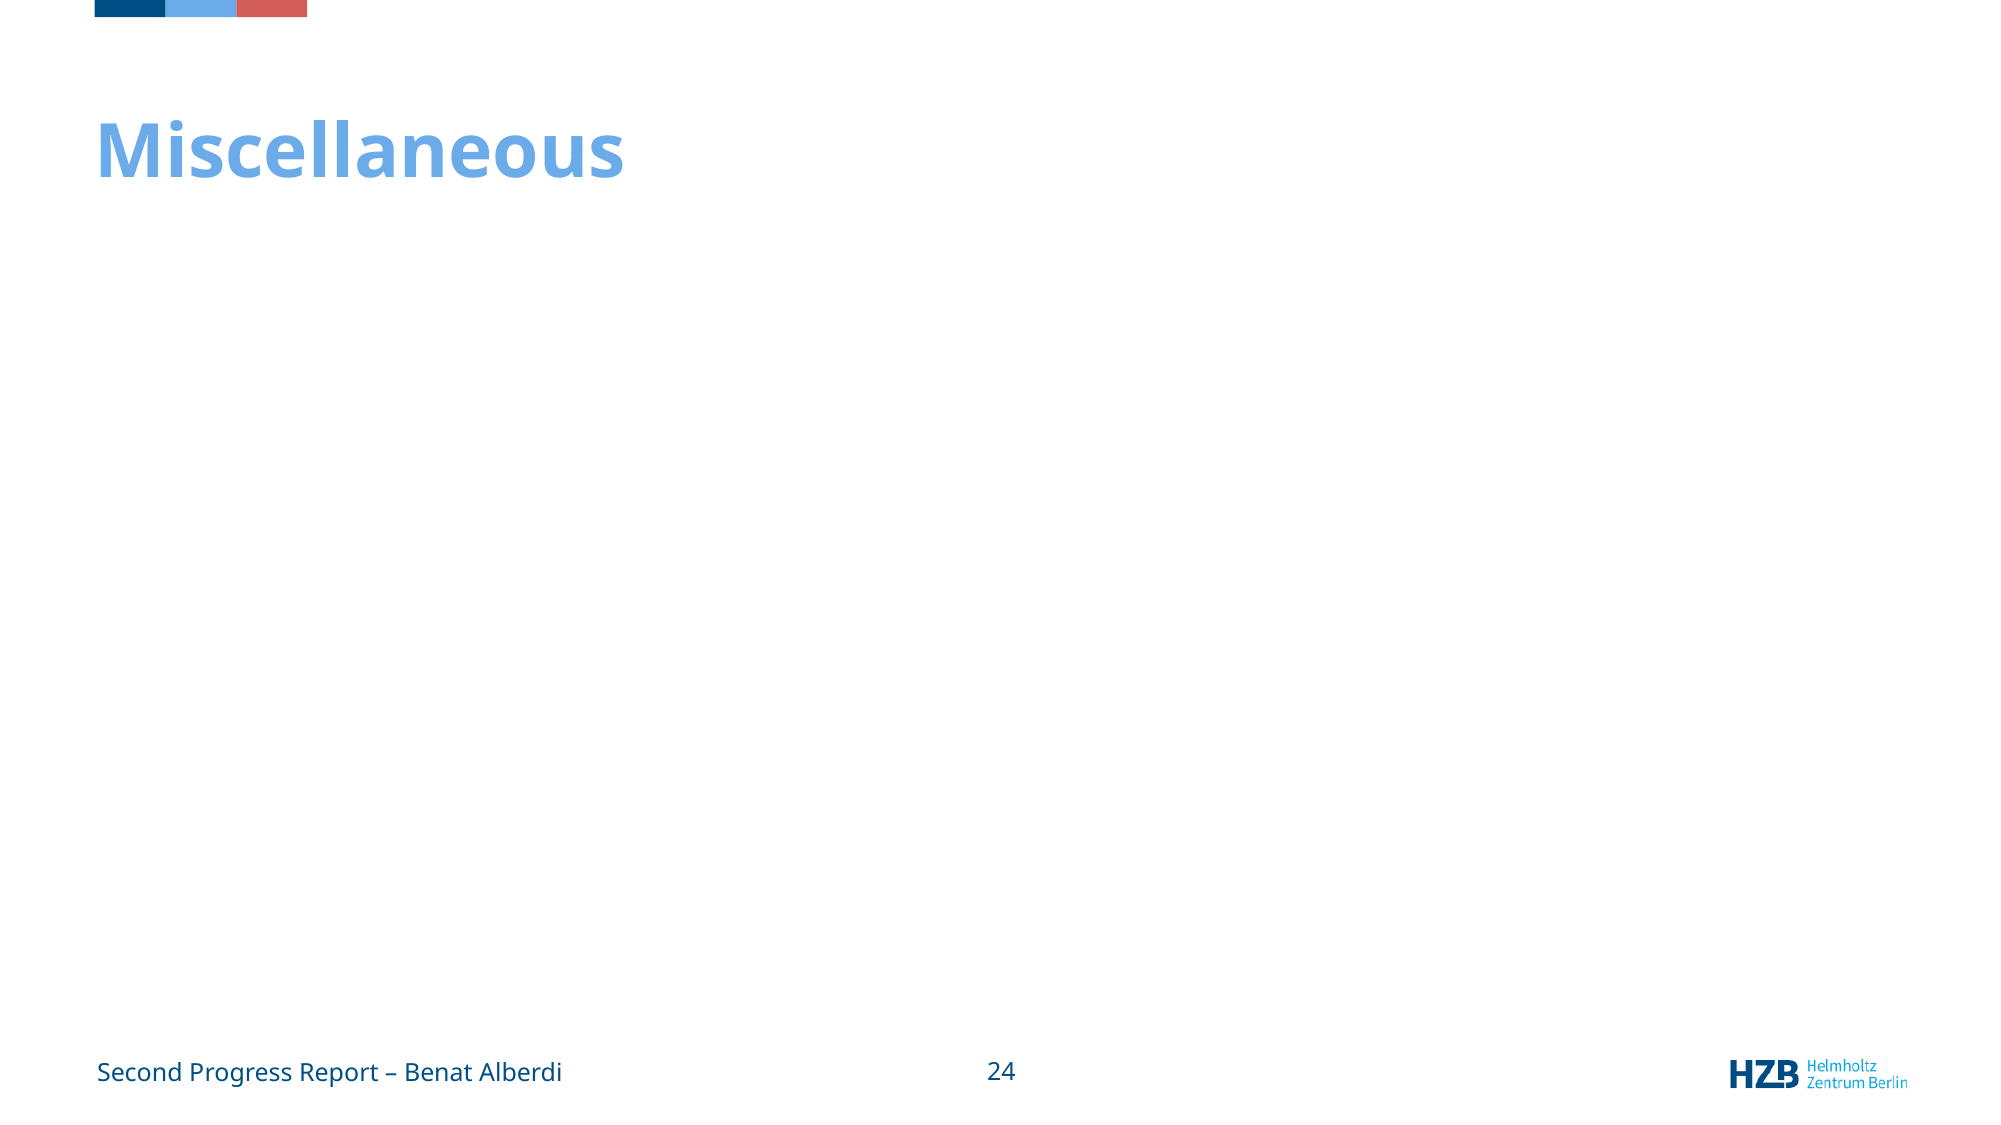

Miscellaneous
Second Progress Report – Benat Alberdi